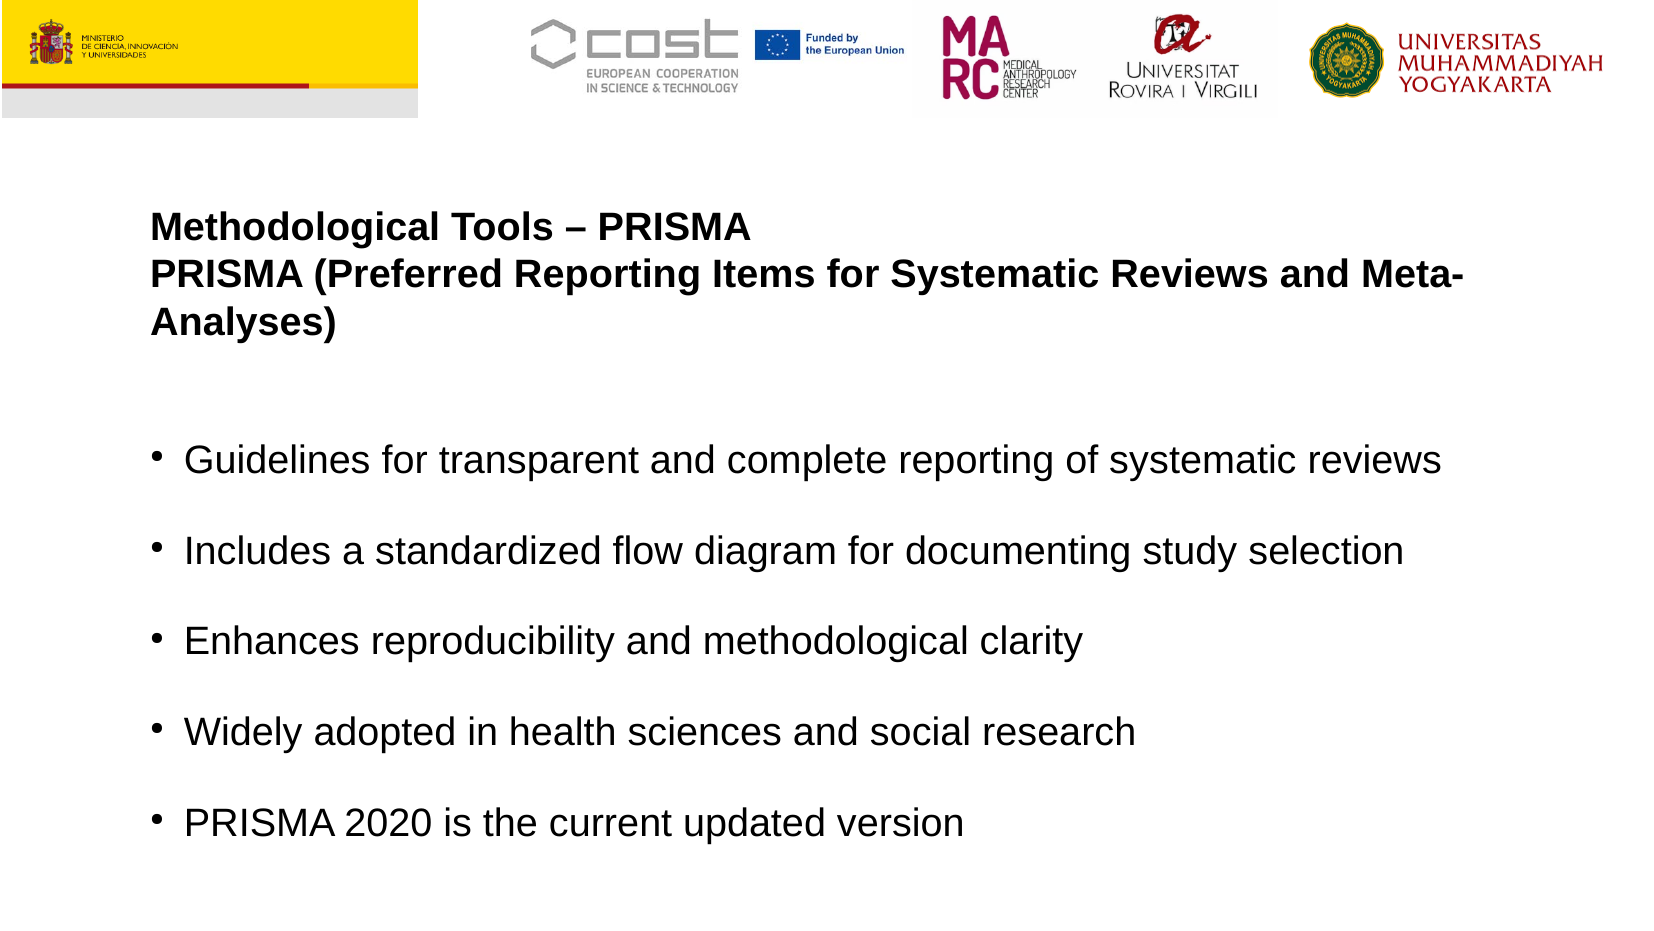

Methodological Tools – PRISMA
PRISMA (Preferred Reporting Items for Systematic Reviews and Meta-Analyses)
Guidelines for transparent and complete reporting of systematic reviews
Includes a standardized flow diagram for documenting study selection
Enhances reproducibility and methodological clarity
Widely adopted in health sciences and social research
PRISMA 2020 is the current updated version